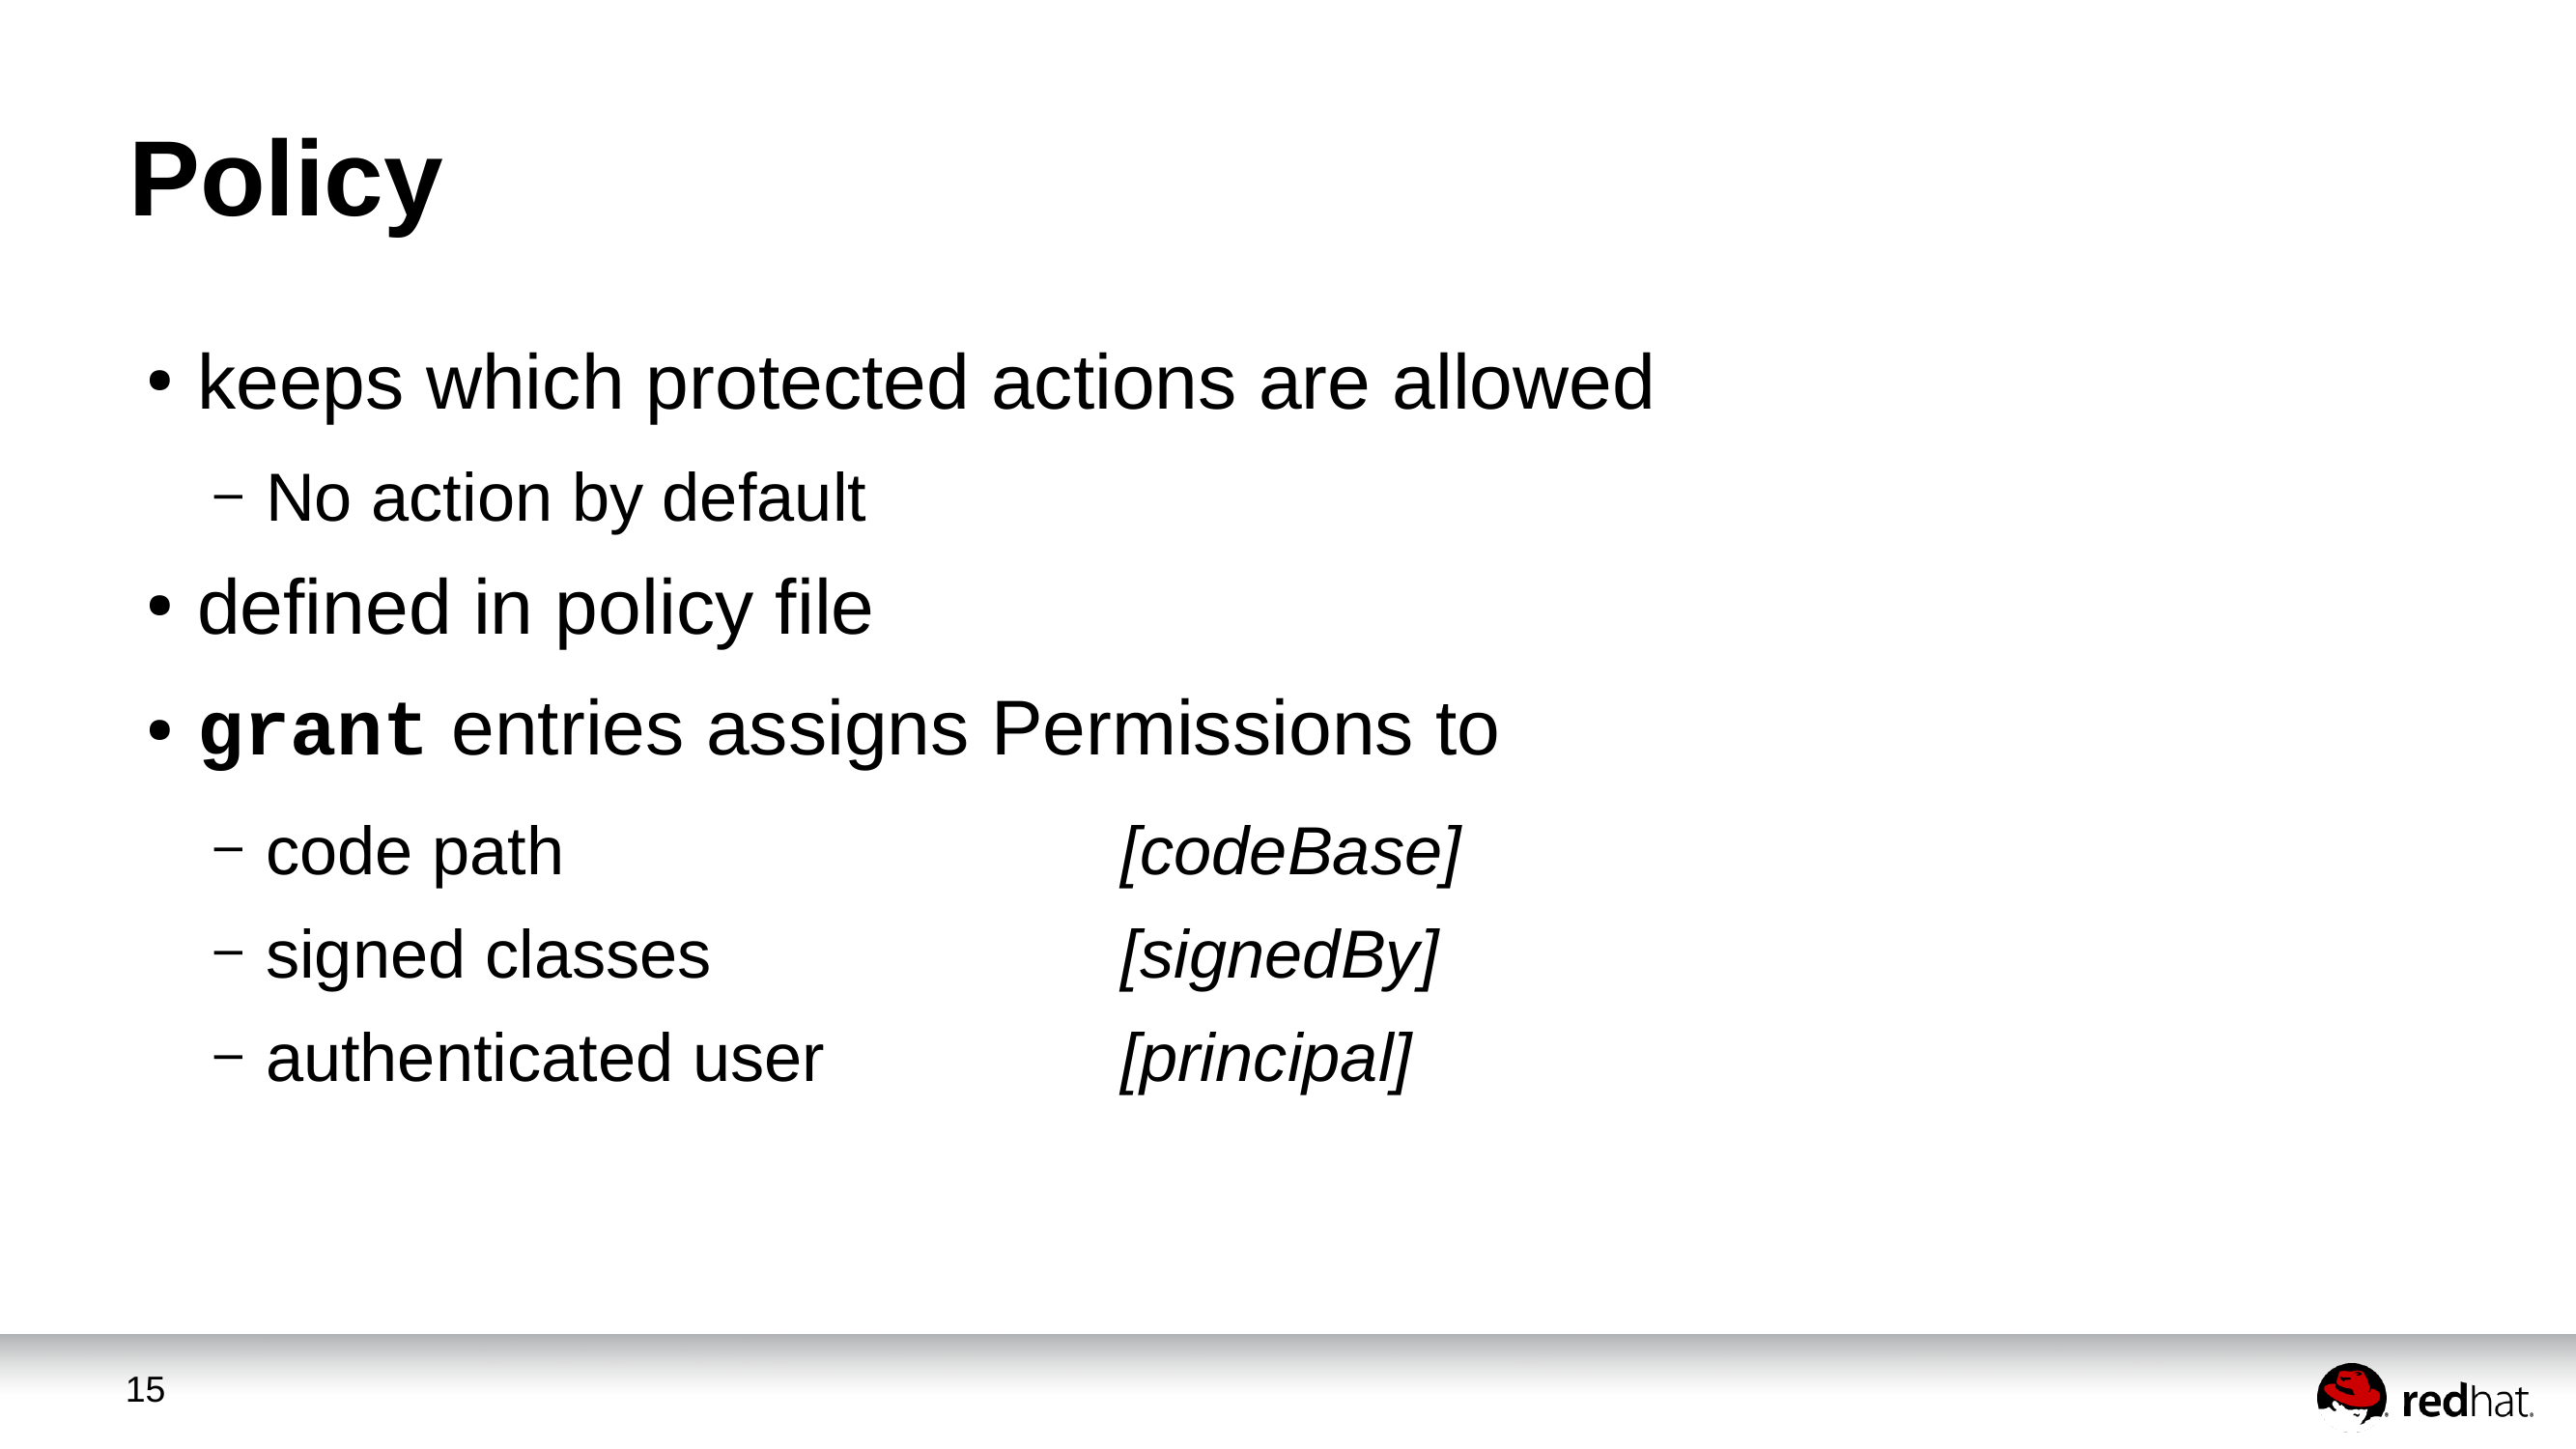

# Policy
keeps which protected actions are allowed
No action by default
defined in policy file
grant entries assigns Permissions to
code path								[codeBase]
signed classes						[signedBy]
authenticated user					[principal]
15